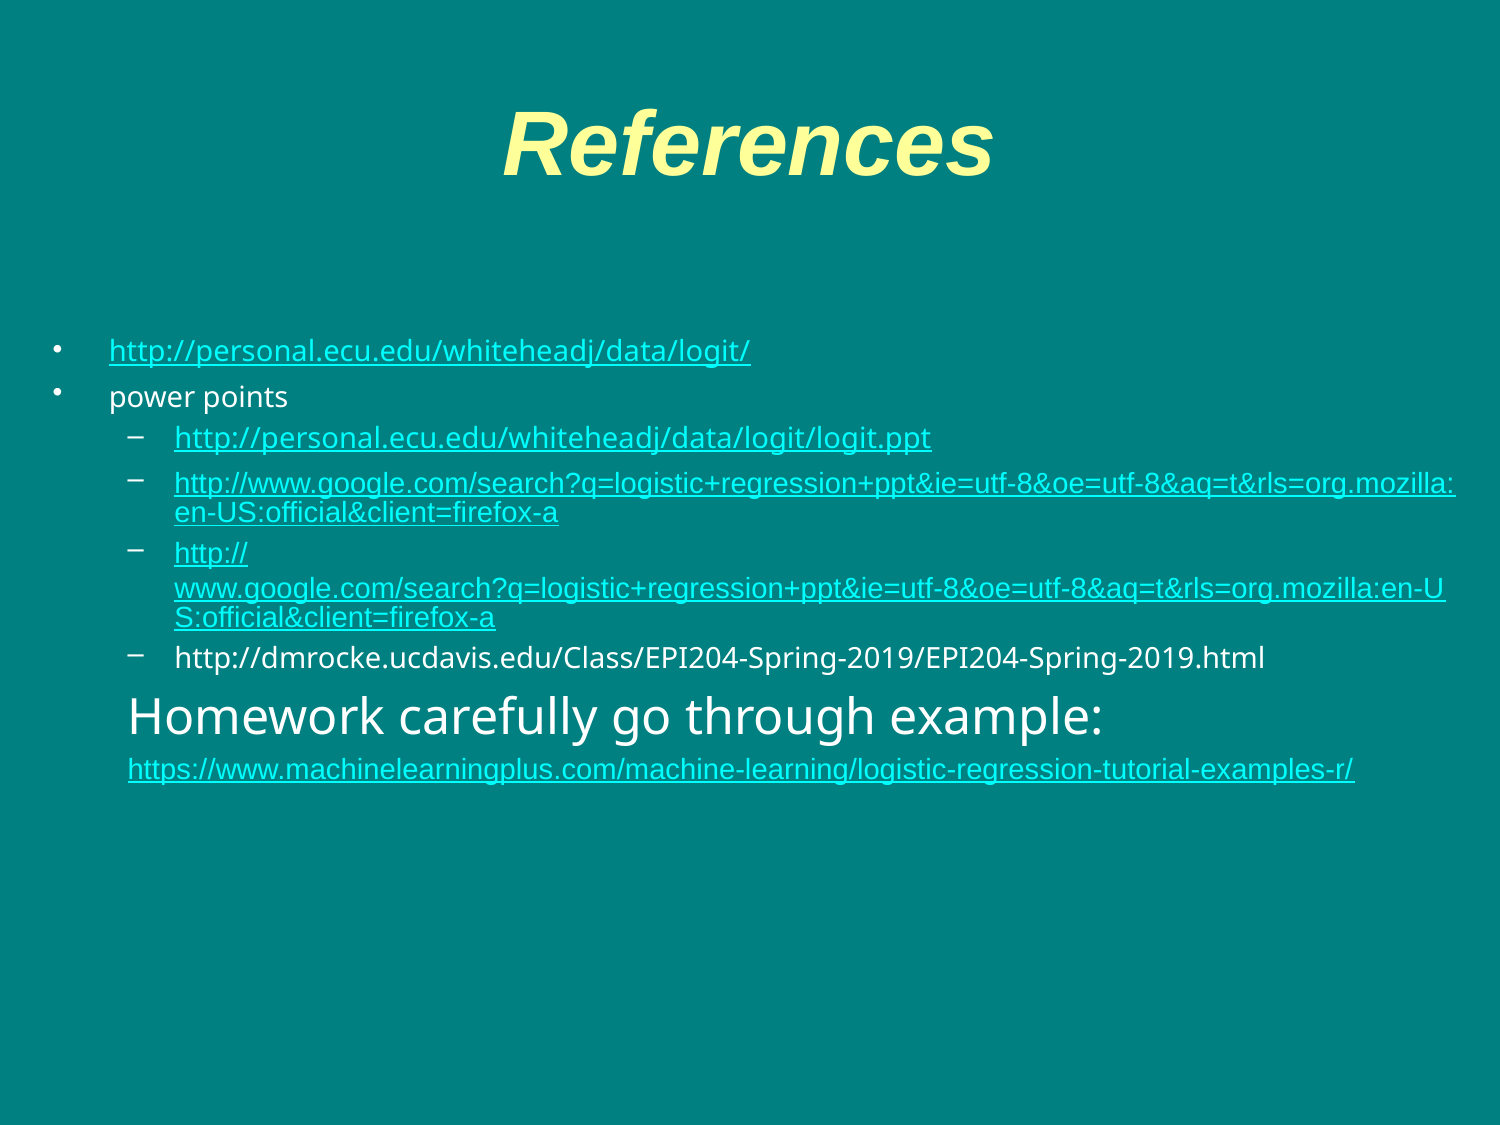

# References
http://personal.ecu.edu/whiteheadj/data/logit/
power points
http://personal.ecu.edu/whiteheadj/data/logit/logit.ppt
http://www.google.com/search?q=logistic+regression+ppt&ie=utf-8&oe=utf-8&aq=t&rls=org.mozilla:en-US:official&client=firefox-a
http://www.google.com/search?q=logistic+regression+ppt&ie=utf-8&oe=utf-8&aq=t&rls=org.mozilla:en-US:official&client=firefox-a
http://dmrocke.ucdavis.edu/Class/EPI204-Spring-2019/EPI204-Spring-2019.html
Homework carefully go through example:
https://www.machinelearningplus.com/machine-learning/logistic-regression-tutorial-examples-r/